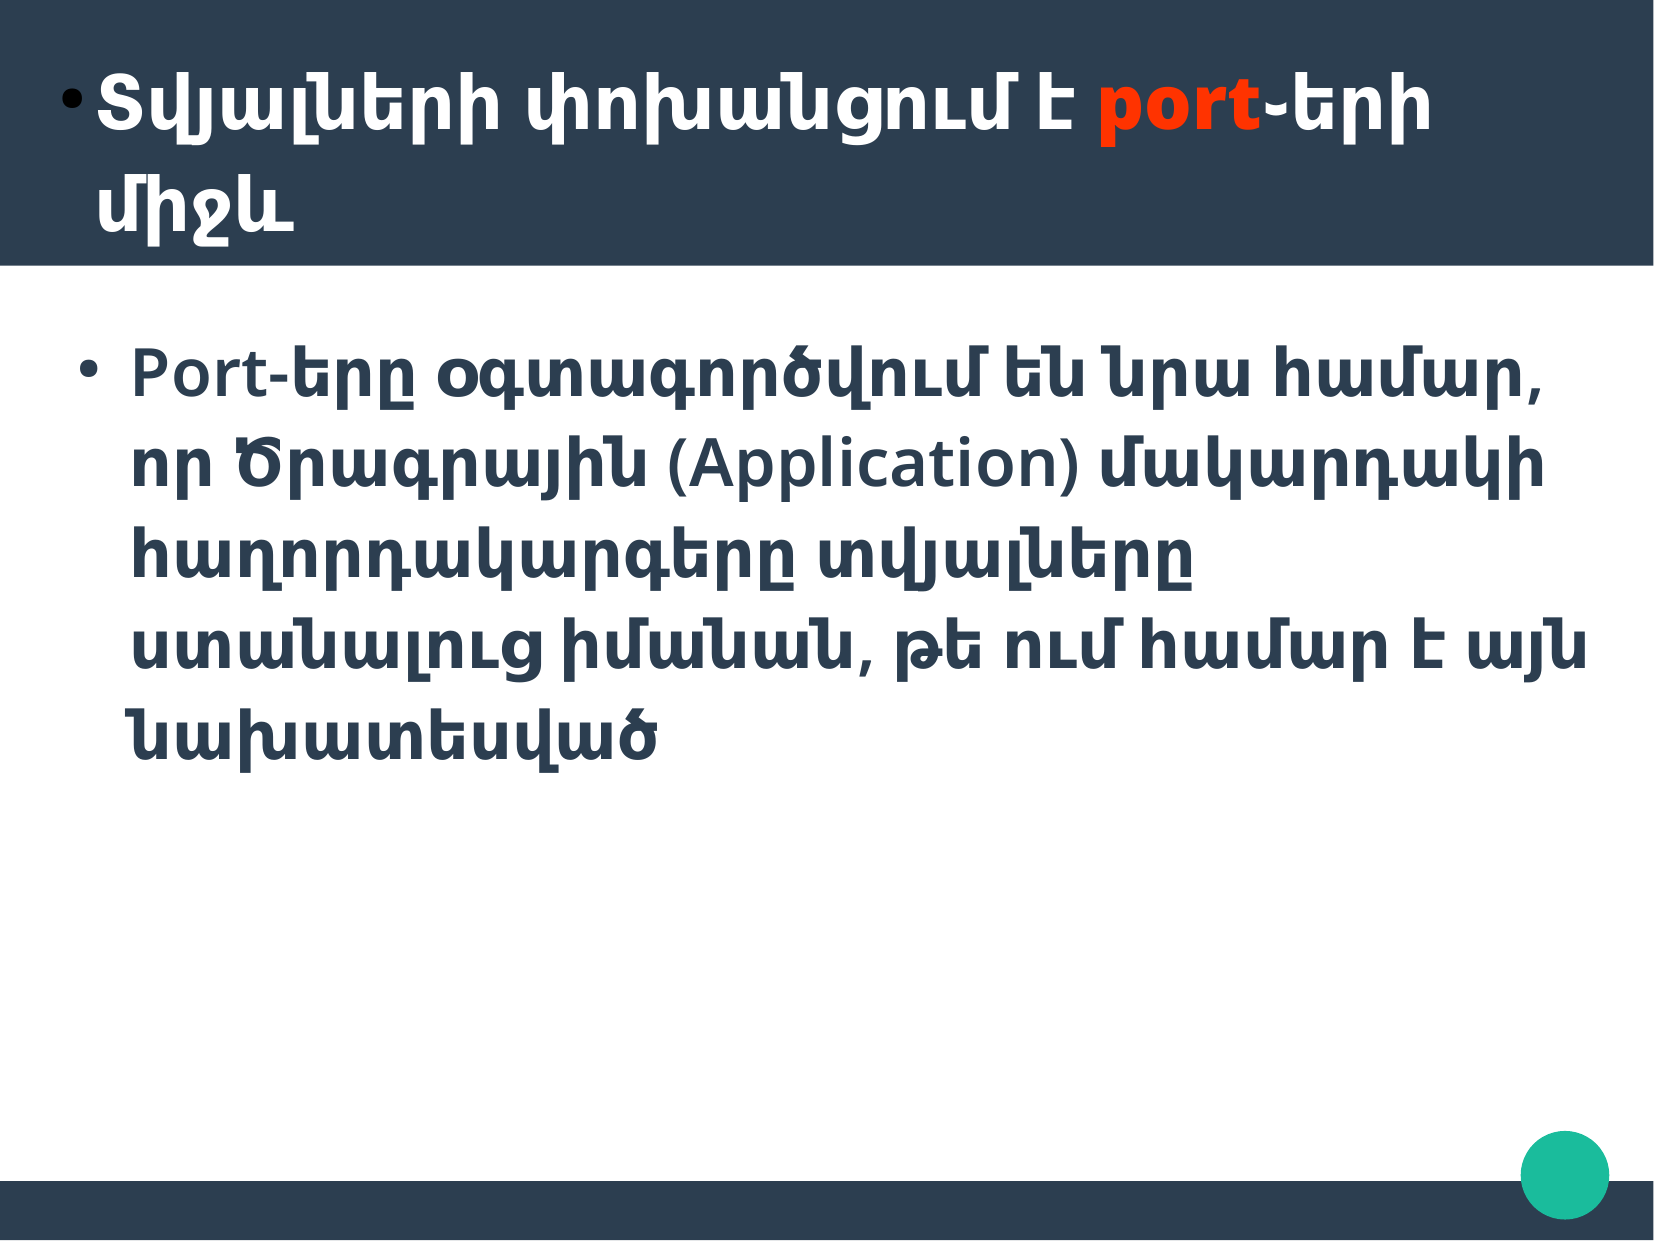

# Տվյալների փոխանցում է port֊երի միջև
Port-երը օգտագործվում են նրա համար, որ Ծրագրային (Application) մակարդակի հաղորդակարգերը տվյալները ստանալուց իմանան, թե ում համար է այն նախատեսված